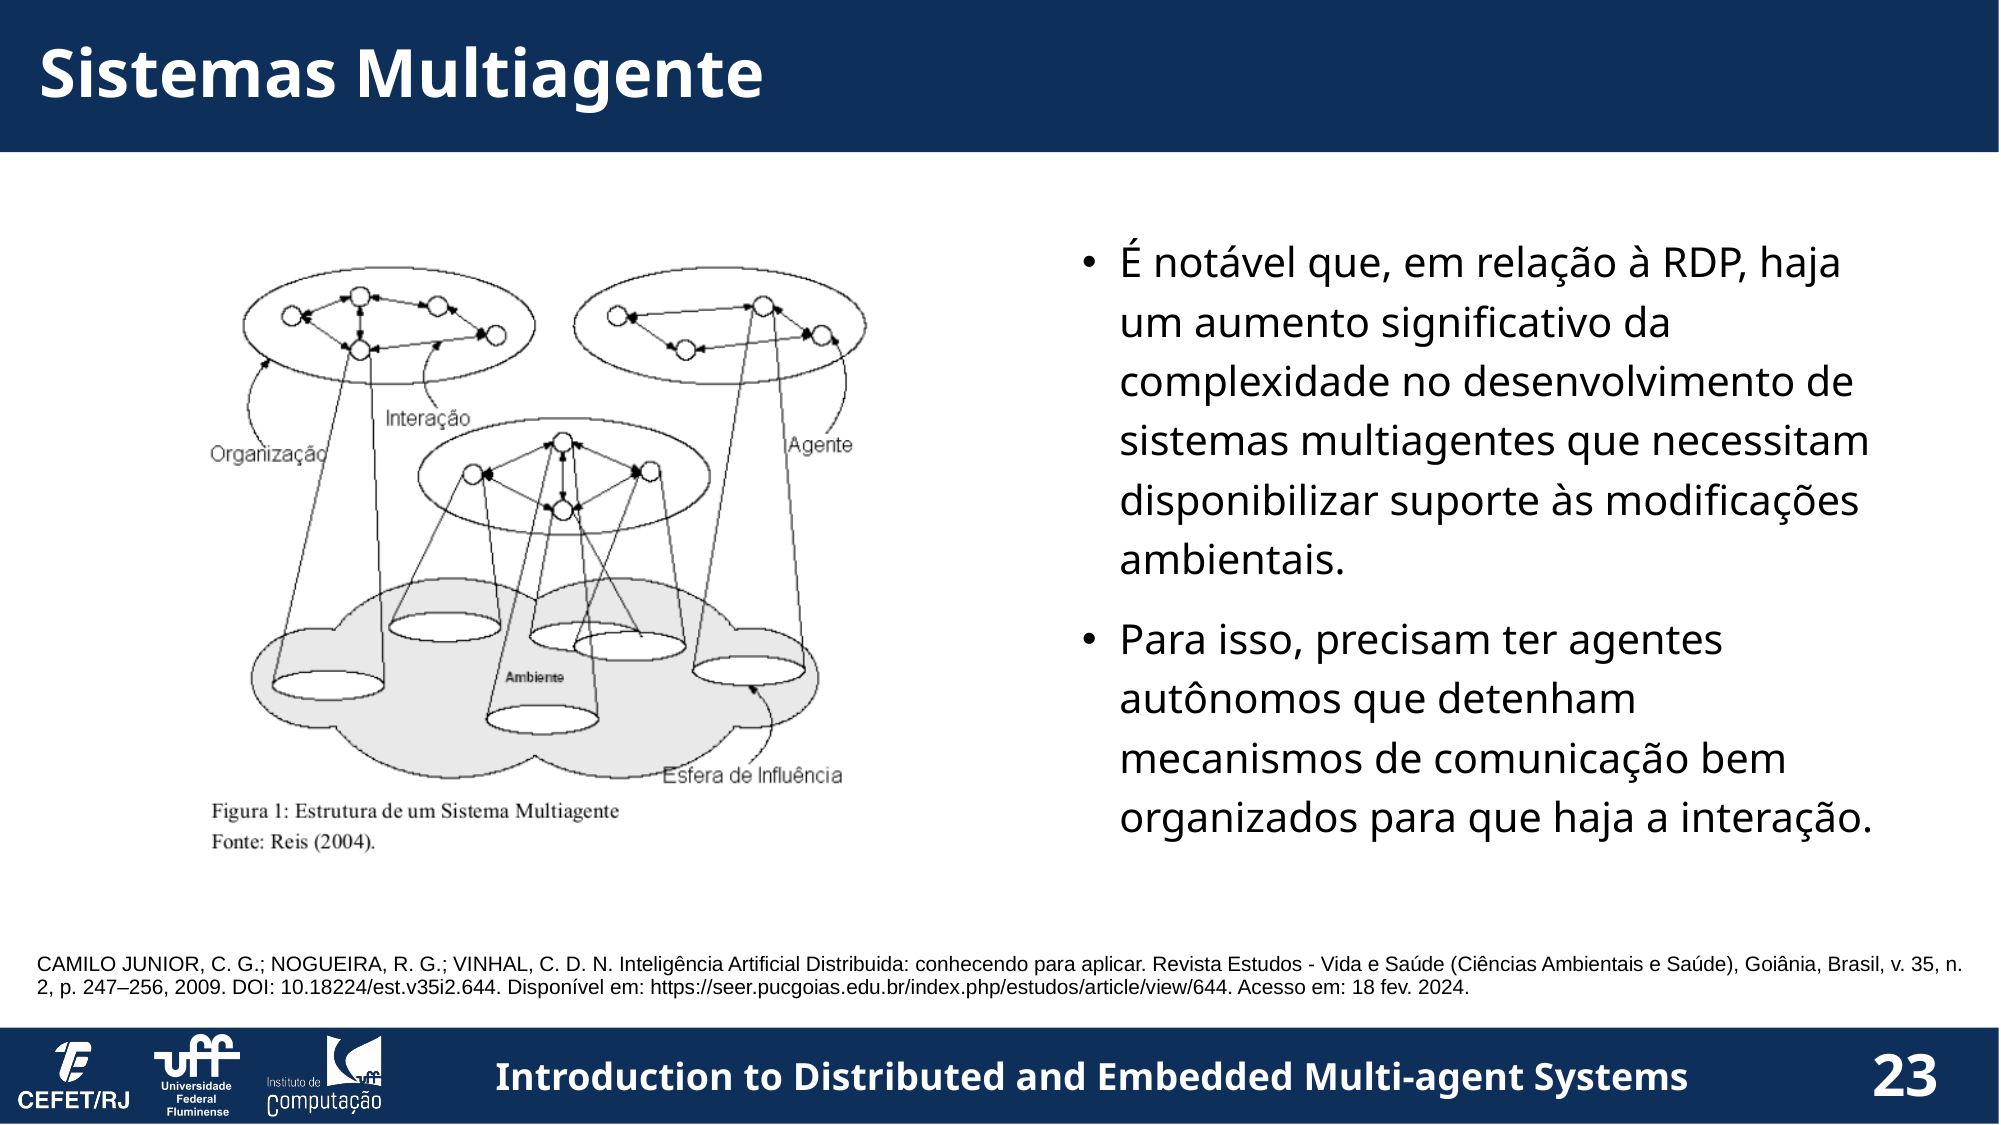

Sistemas Multiagente
É notável que, em relação à RDP, haja um aumento significativo da complexidade no desenvolvimento de sistemas multiagentes que necessitam disponibilizar suporte às modificações ambientais.
Para isso, precisam ter agentes autônomos que detenham mecanismos de comunicação bem organizados para que haja a interação.
CAMILO JUNIOR, C. G.; NOGUEIRA, R. G.; VINHAL, C. D. N. Inteligência Artificial Distribuida: conhecendo para aplicar. Revista Estudos - Vida e Saúde (Ciências Ambientais e Saúde), Goiânia, Brasil, v. 35, n. 2, p. 247–256, 2009. DOI: 10.18224/est.v35i2.644. Disponível em: https://seer.pucgoias.edu.br/index.php/estudos/article/view/644. Acesso em: 18 fev. 2024.